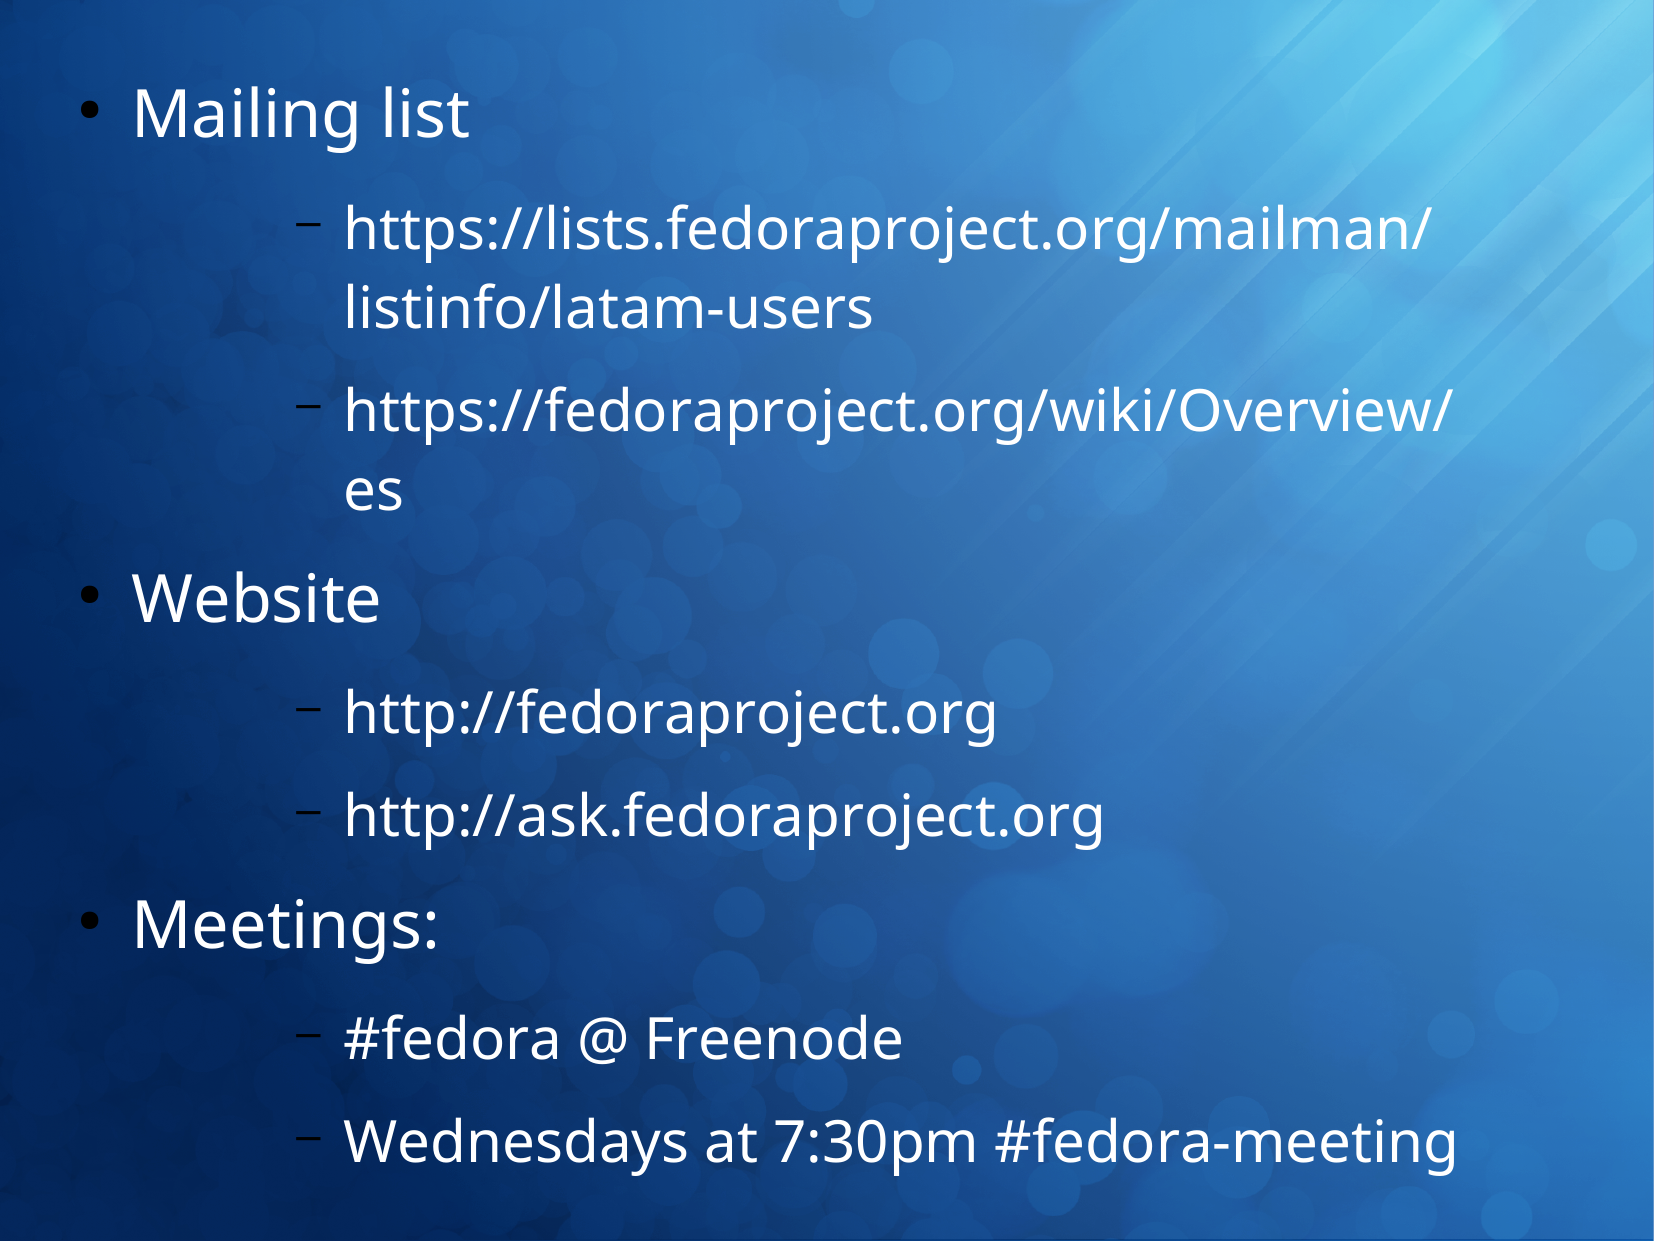

Mailing list
https://lists.fedoraproject.org/mailman/listinfo/latam-users
https://fedoraproject.org/wiki/Overview/es
Website
http://fedoraproject.org
http://ask.fedoraproject.org
Meetings:
#fedora @ Freenode
Wednesdays at 7:30pm #fedora-meeting
#